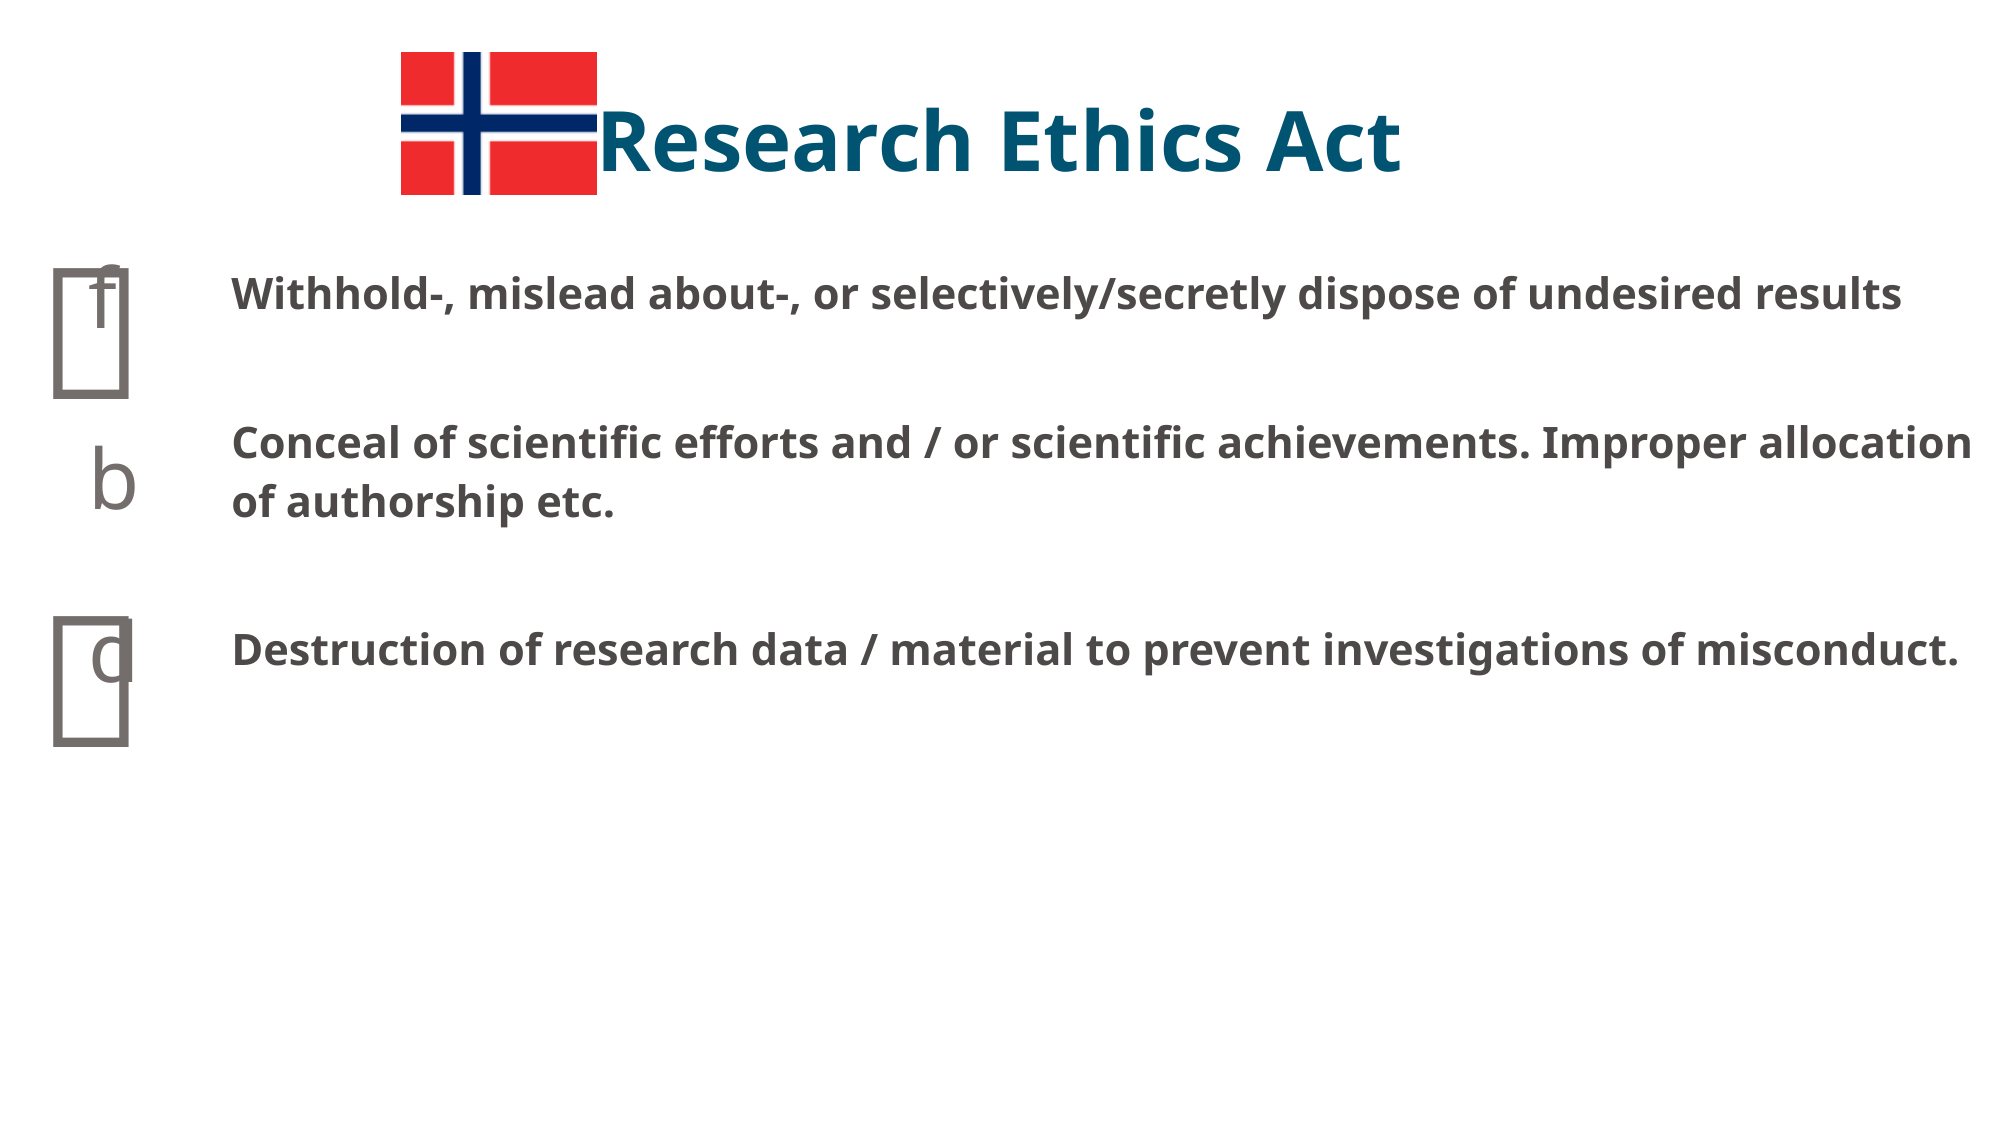

# Research Ethics Act

f
Withhold-, mislead about-, or selectively/secretly dispose of undesired results
Conceal of scientific efforts and / or scientific achievements. Improper allocation of authorship etc.
Destruction of research data / material to prevent investigations of misconduct.
National/Regional Ethic committees
...
b

d
}
https://lovdata.no/dokument/NL/lov/2017-04-28-23